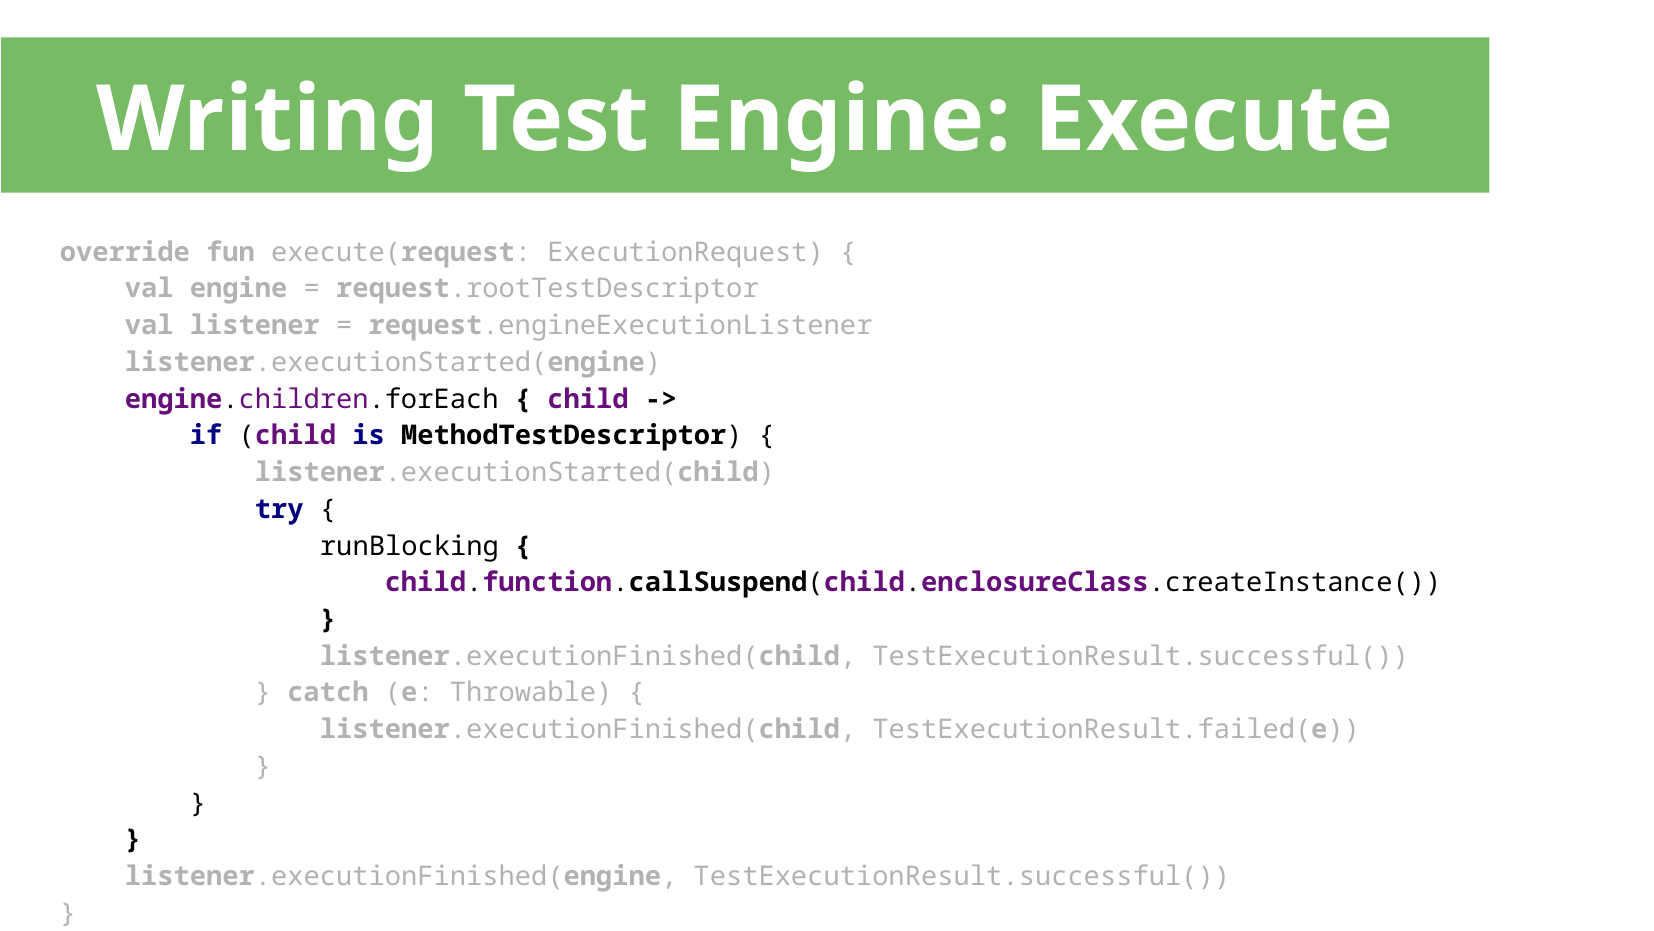

# Writing Test Engine: Execute
override fun execute(request: ExecutionRequest) {
 val engine = request.rootTestDescriptor
 val listener = request.engineExecutionListener
 listener.executionStarted(engine)
 engine.children.forEach { child ->
 if (child is MethodTestDescriptor) {
 listener.executionStarted(child)
 try {
 runBlocking {
 child.function.callSuspend(child.enclosureClass.createInstance())
 }
 listener.executionFinished(child, TestExecutionResult.successful())
 } catch (e: Throwable) {
 listener.executionFinished(child, TestExecutionResult.failed(e))
 }
 }
 }
 listener.executionFinished(engine, TestExecutionResult.successful())
}